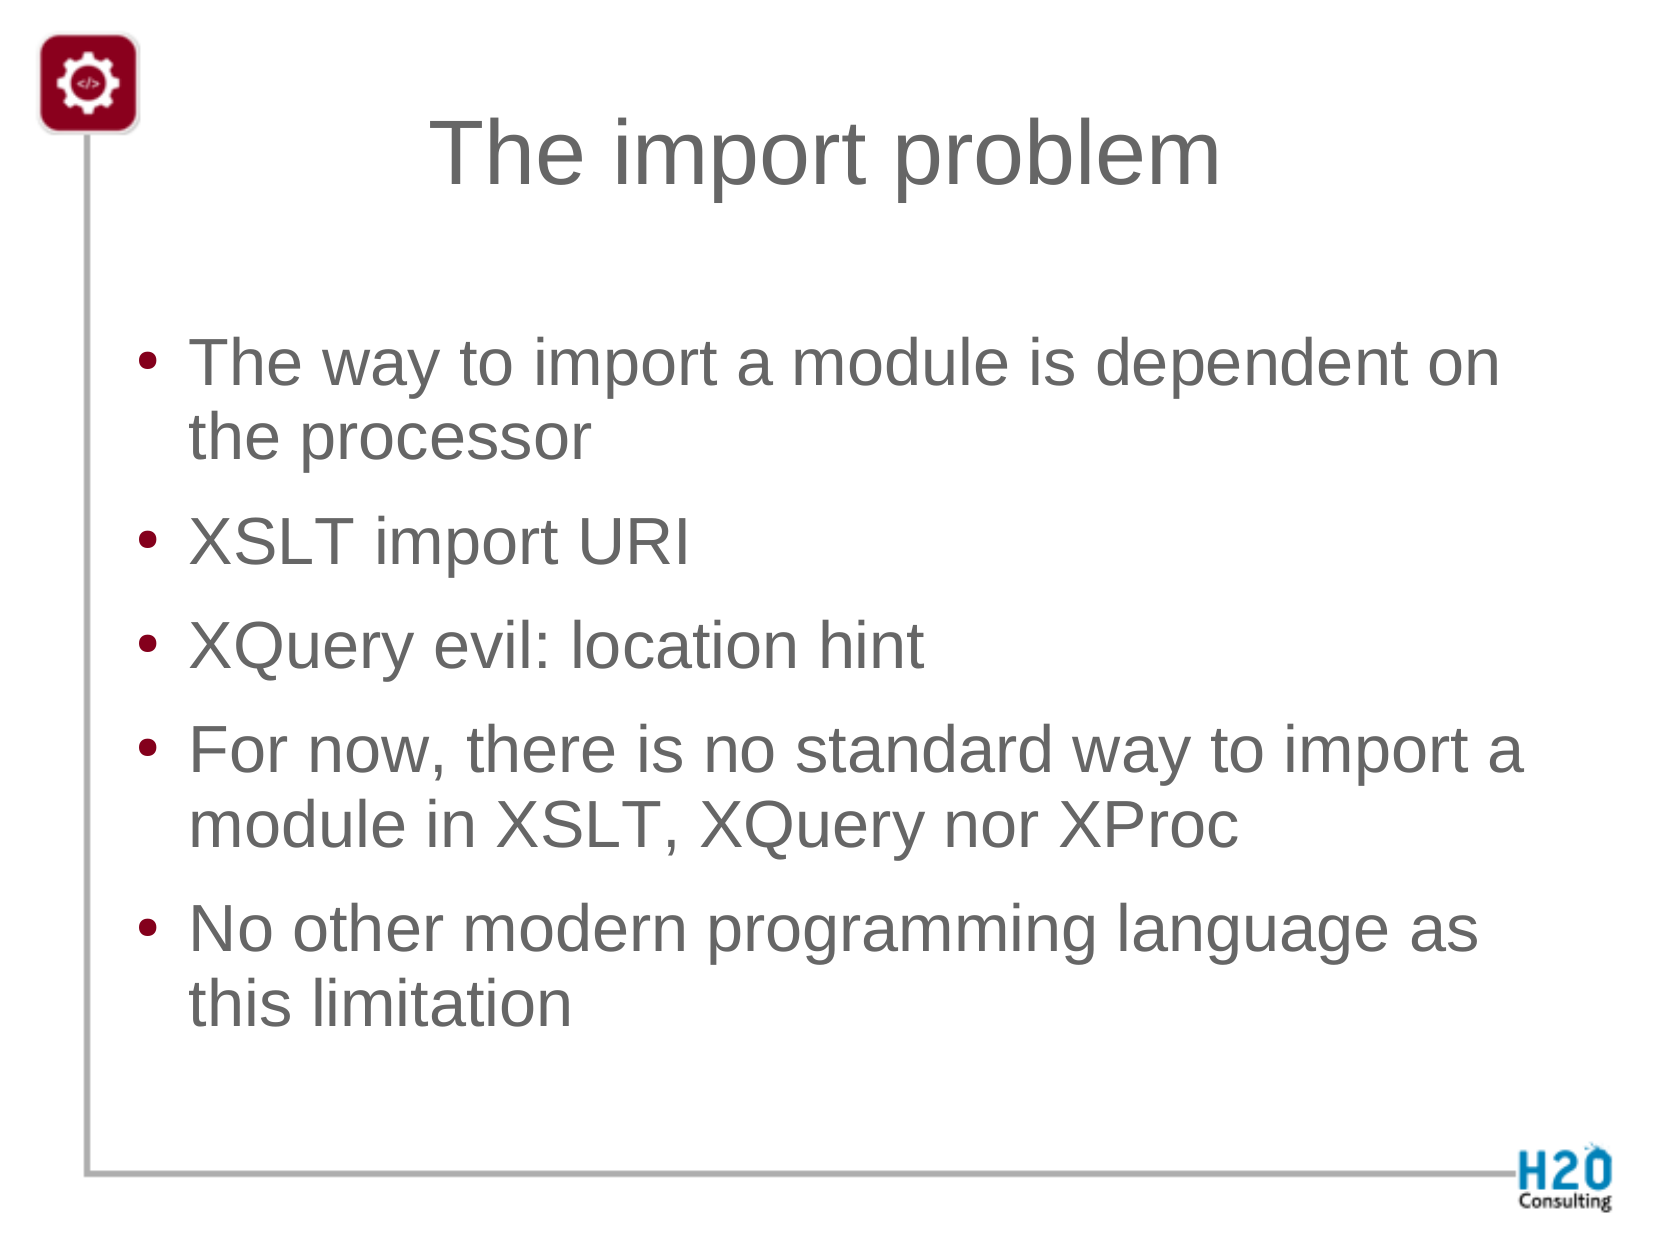

# The import problem
The way to import a module is dependent on the processor
XSLT import URI
XQuery evil: location hint
For now, there is no standard way to import a module in XSLT, XQuery nor XProc
No other modern programming language as this limitation